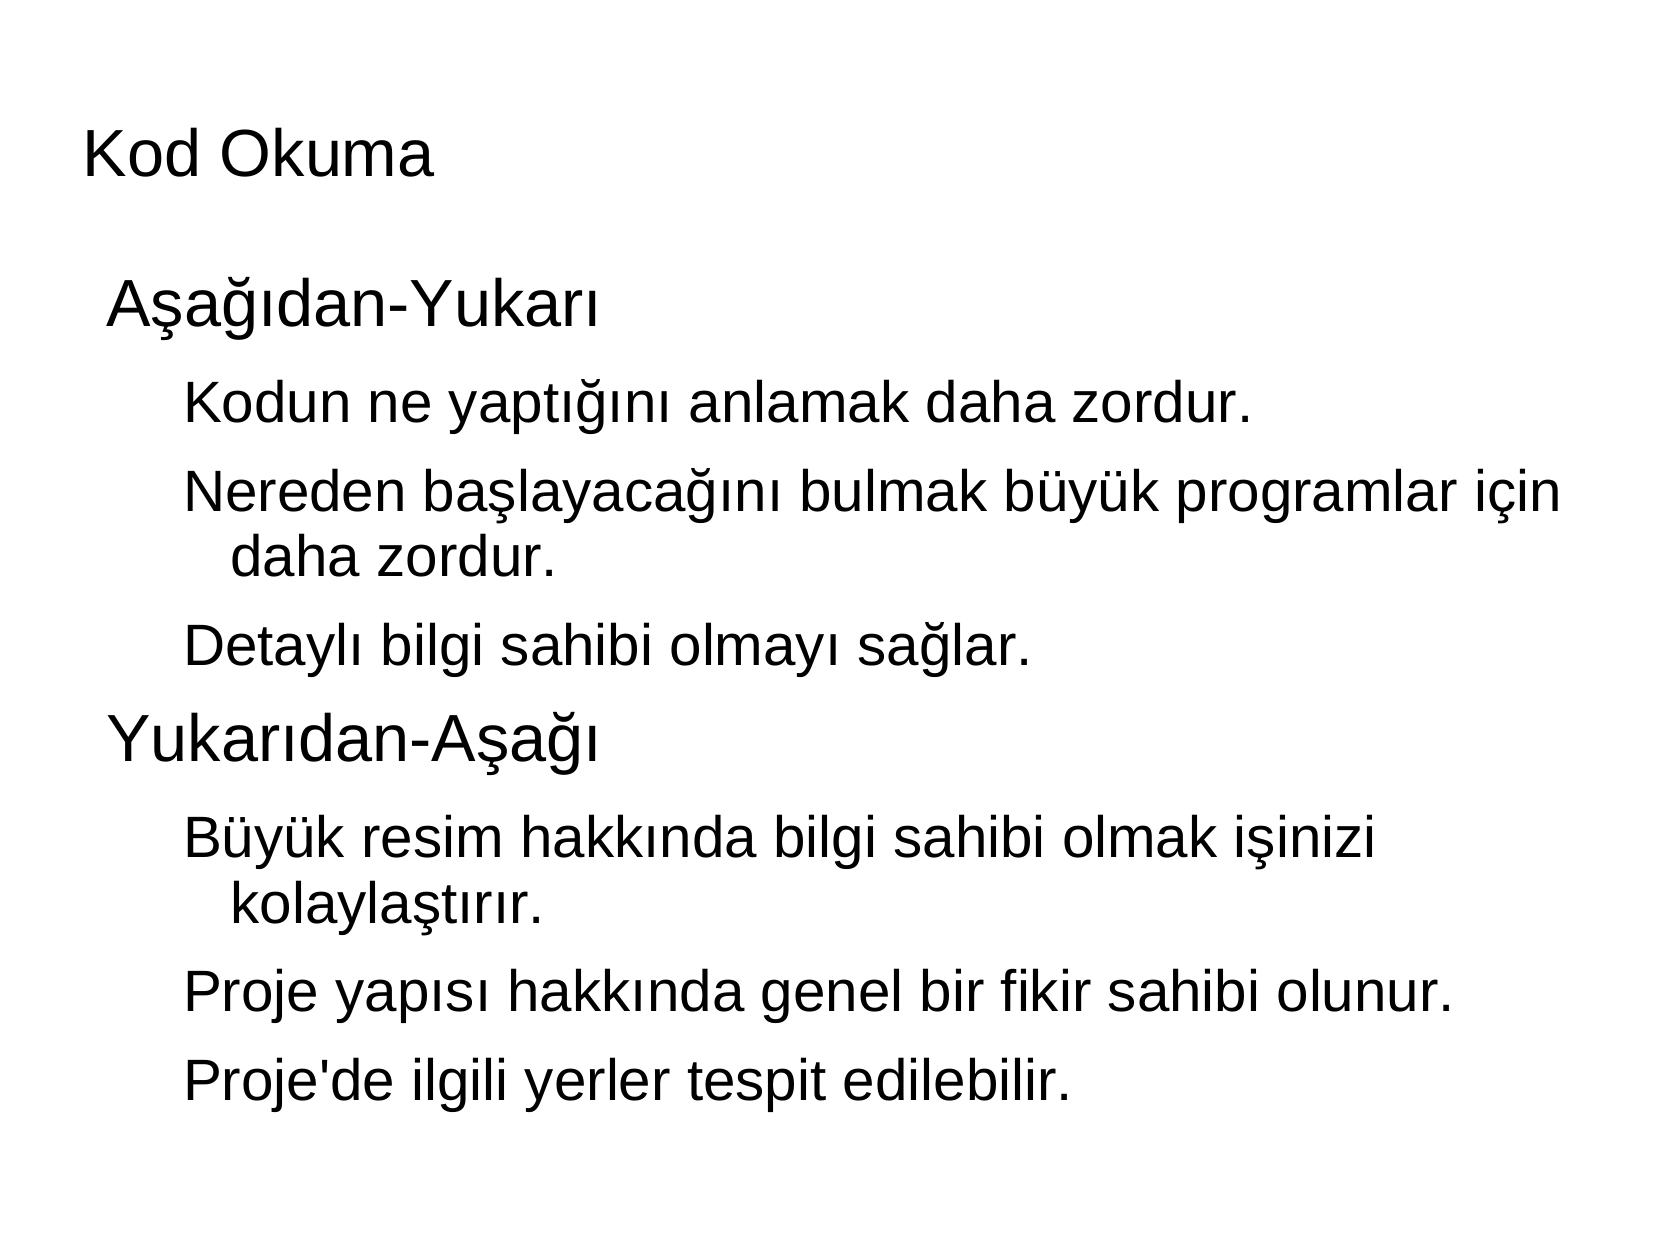

# Kod Okuma
Aşağıdan-Yukarı
Kodun ne yaptığını anlamak daha zordur.
Nereden başlayacağını bulmak büyük programlar için daha zordur.
Detaylı bilgi sahibi olmayı sağlar.
Yukarıdan-Aşağı
Büyük resim hakkında bilgi sahibi olmak işinizi kolaylaştırır.
Proje yapısı hakkında genel bir fikir sahibi olunur.
Proje'de ilgili yerler tespit edilebilir.